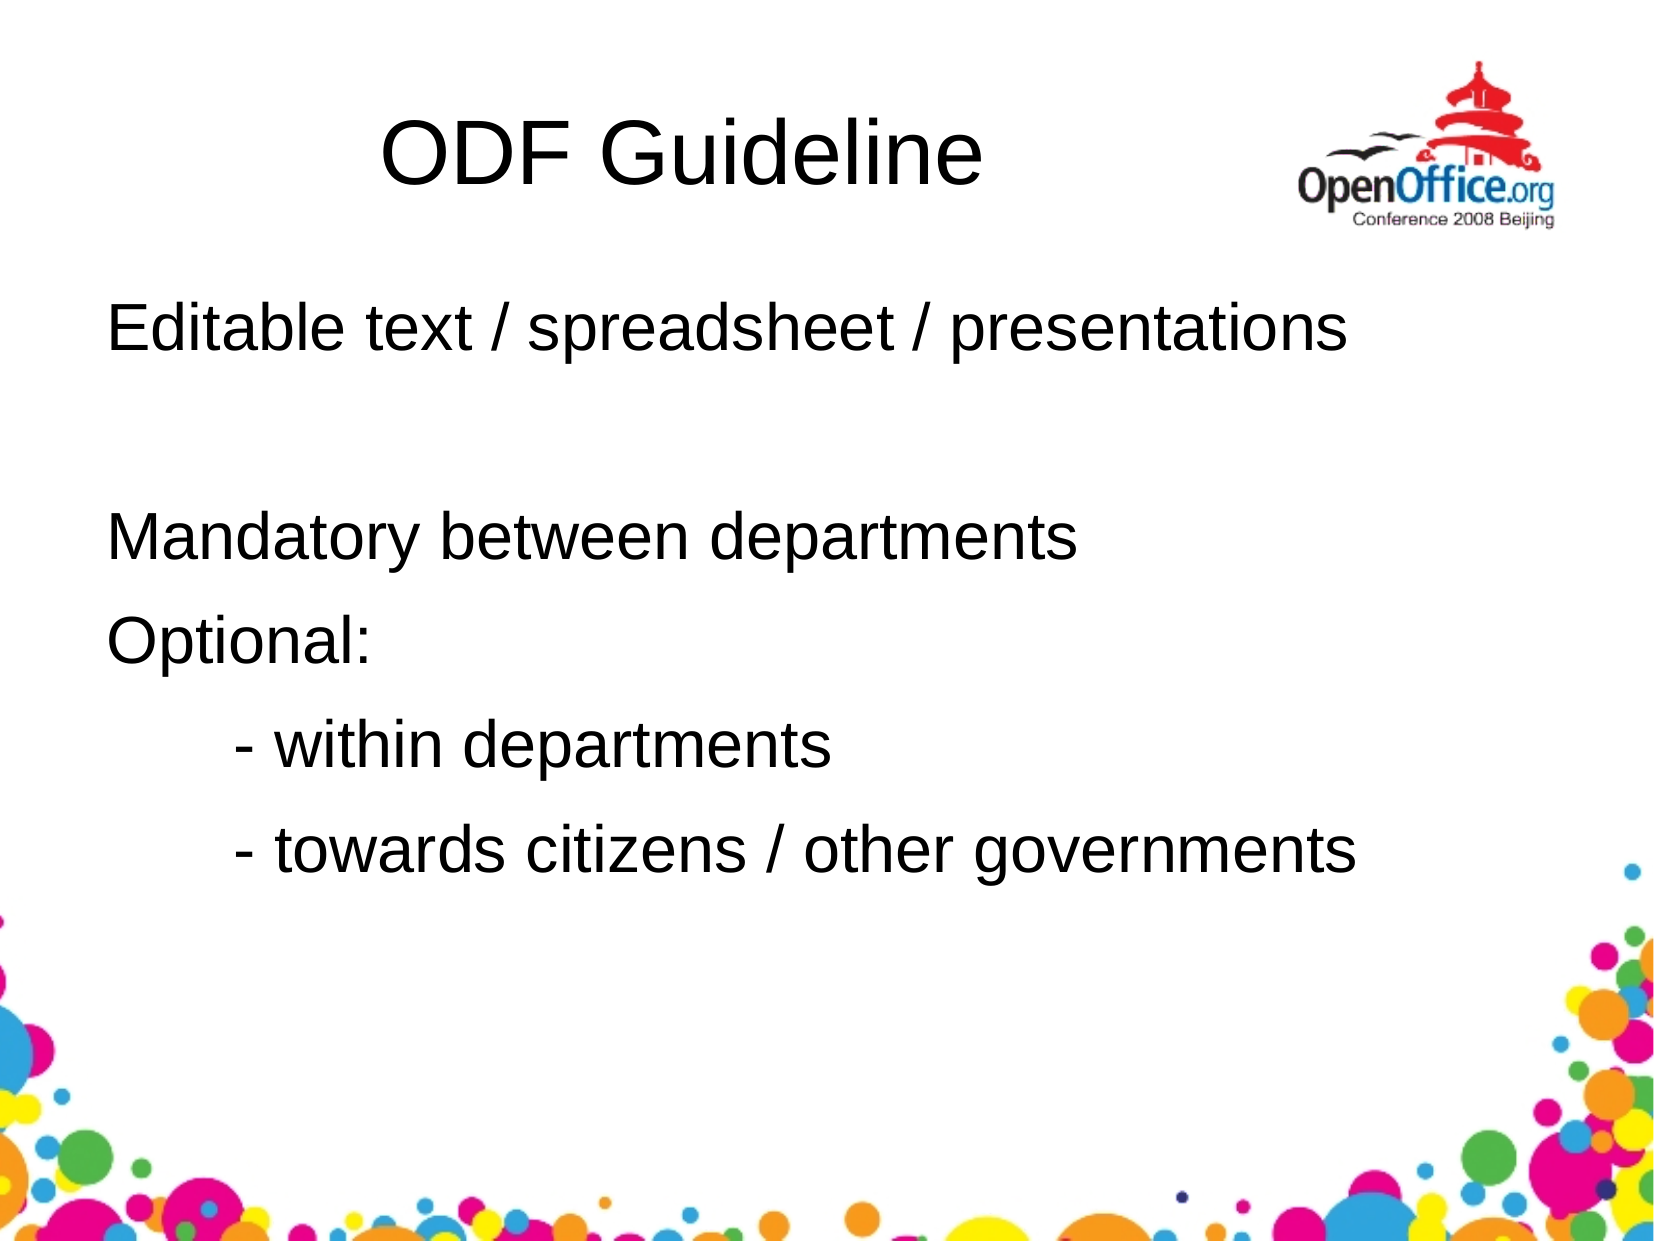

# ODF Guideline
Editable text / spreadsheet / presentations
Mandatory between departments
Optional:
	- within departments
	- towards citizens / other governments